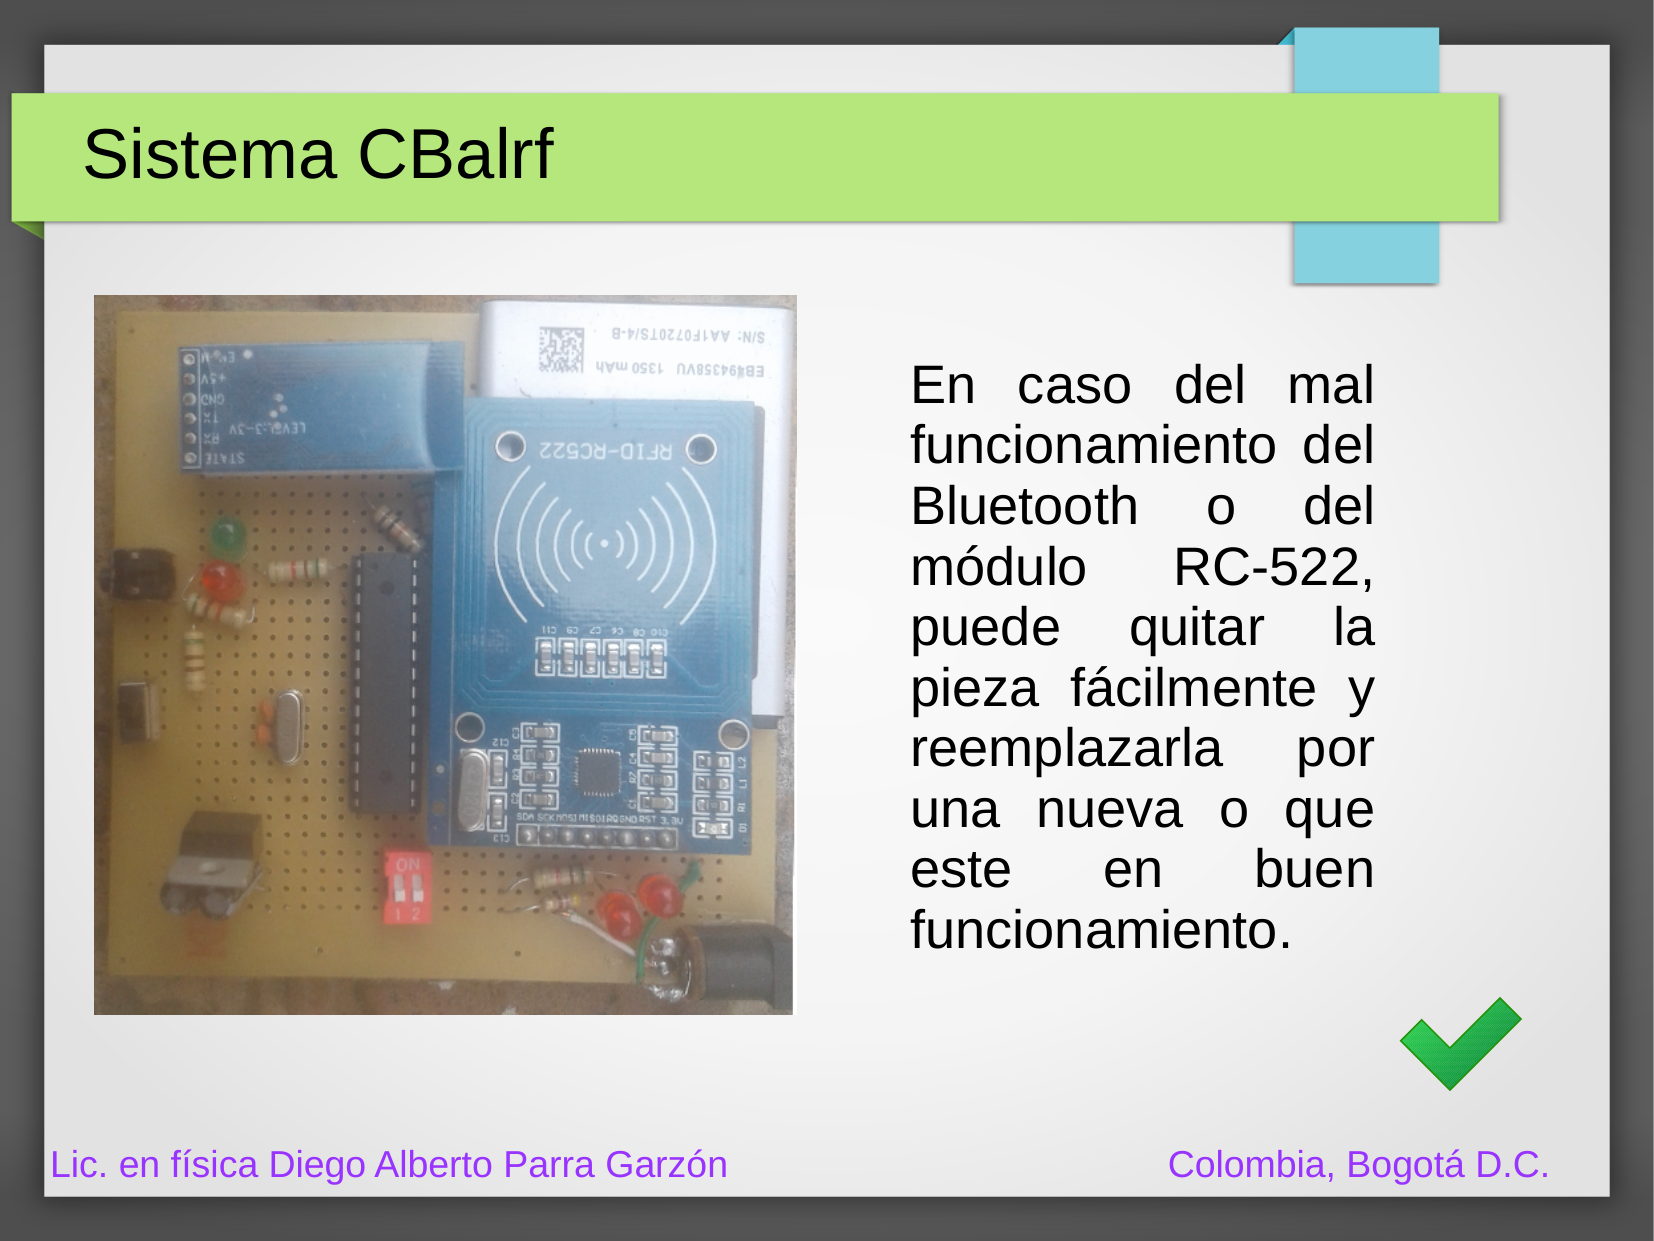

# Sistema CBalrf
En caso del mal funcionamiento del Bluetooth o del módulo RC-522, puede quitar la pieza fácilmente y reemplazarla por una nueva o que este en buen funcionamiento.
Lic. en física Diego Alberto Parra Garzón						 Colombia, Bogotá D.C.